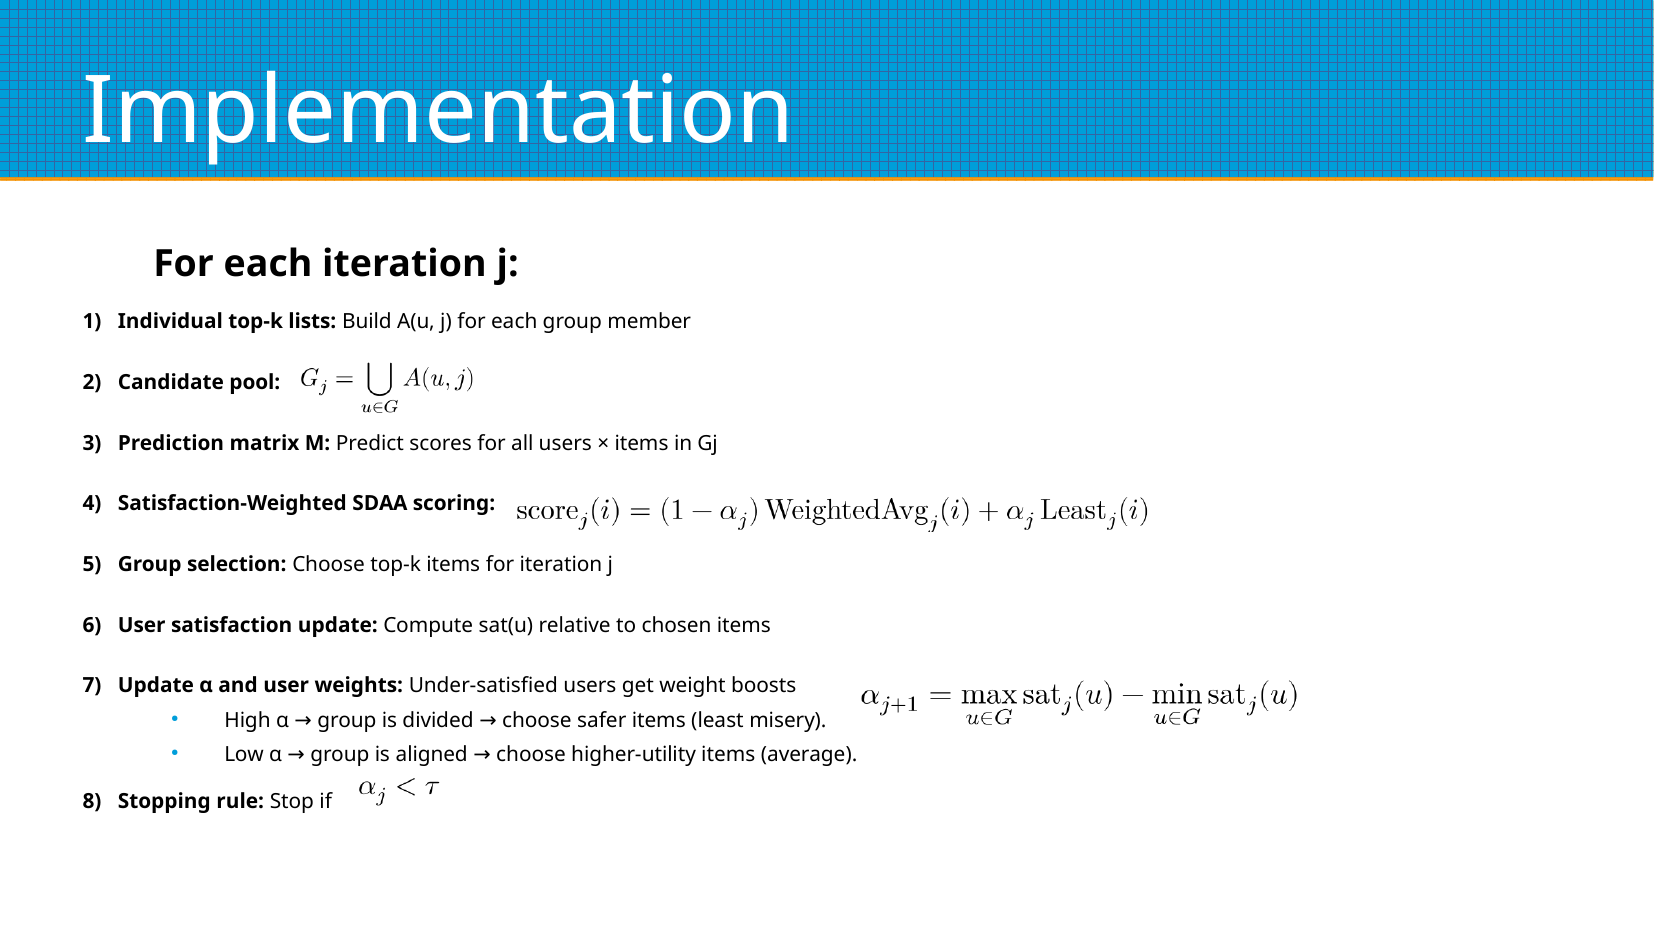

# Implementation
For each iteration j:
Individual top-k lists: Build A(u, j) for each group member
Candidate pool:
Prediction matrix M: Predict scores for all users × items in Gj
Satisfaction-Weighted SDAA scoring:
Group selection: Choose top-k items for iteration j
User satisfaction update: Compute sat(u) relative to chosen items
Update α and user weights: Under-satisfied users get weight boosts
High α → group is divided → choose safer items (least misery).
Low α → group is aligned → choose higher-utility items (average).
Stopping rule: Stop if